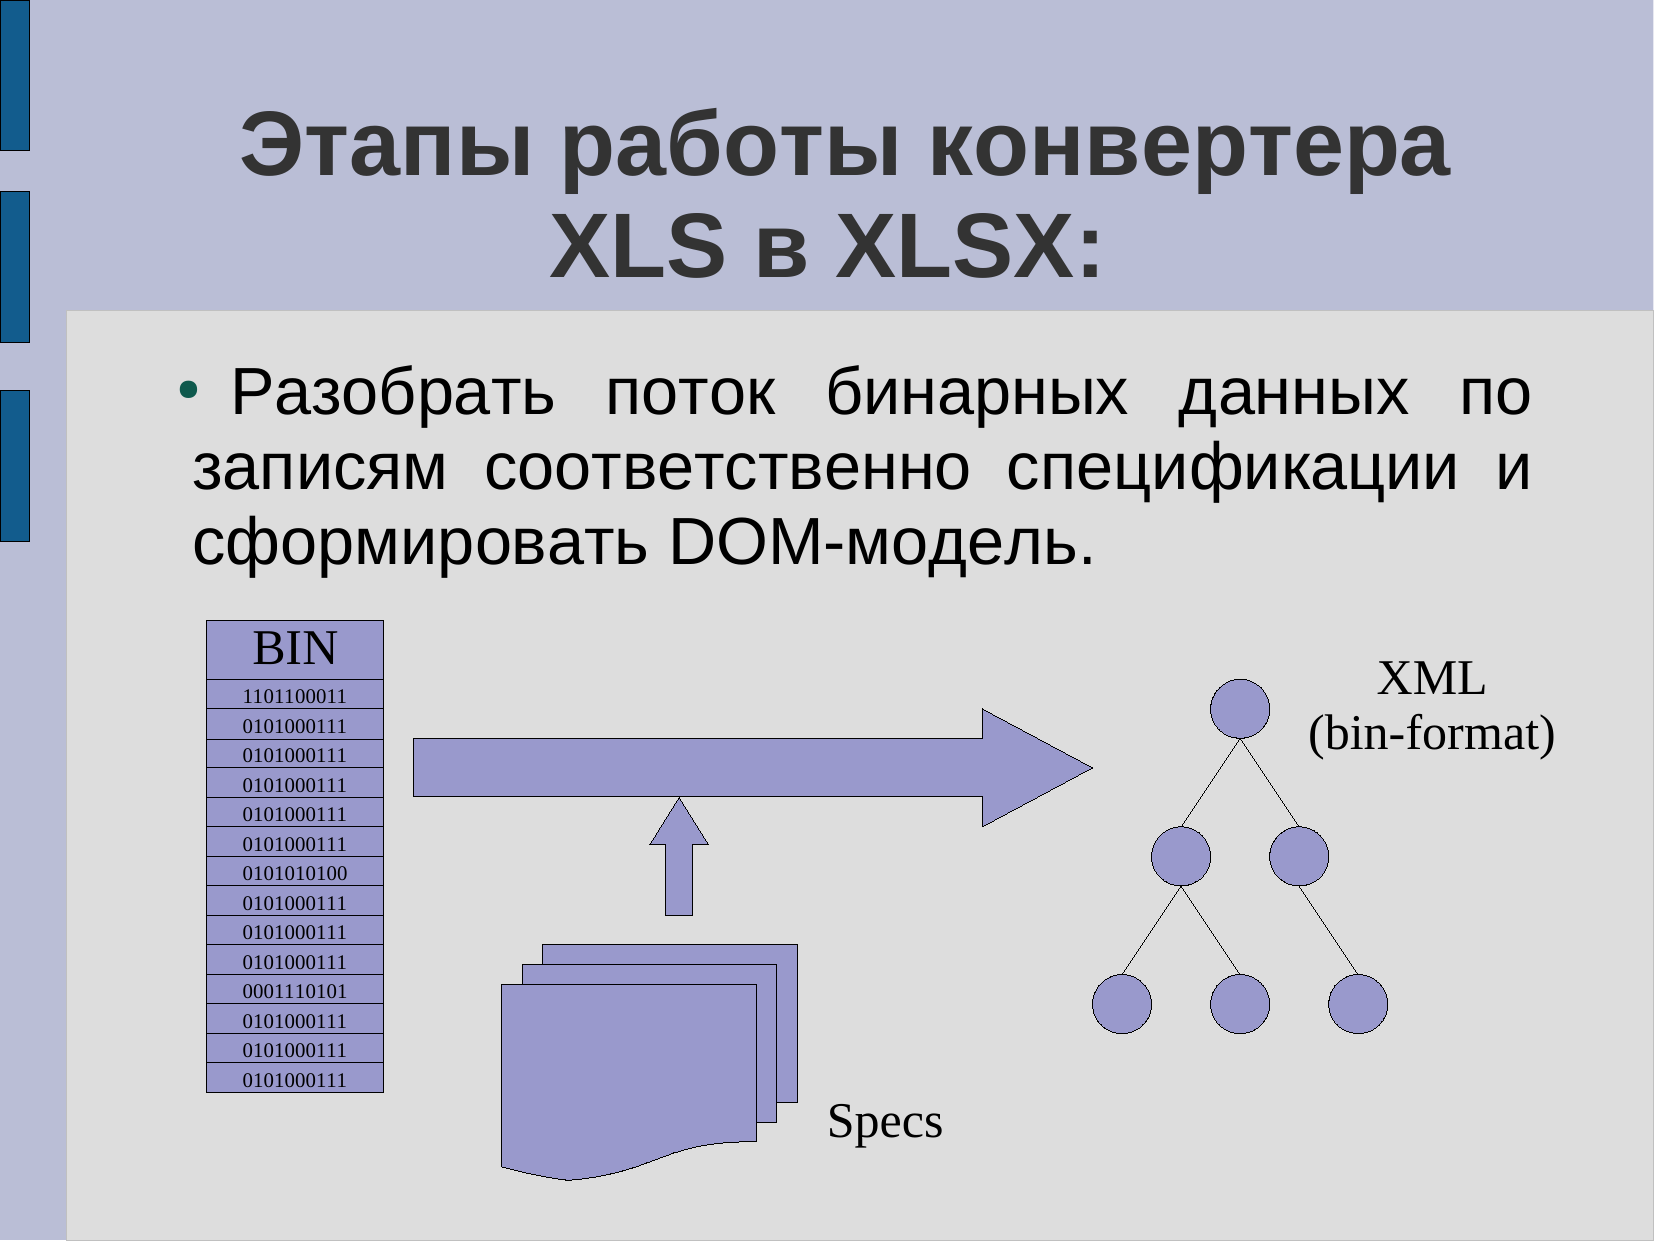

# Этапы работы конвертера XLS в XLSX:
Разобрать поток бинарных данных по записям соответственно спецификации и сформировать DOM-модель.
BIN
XML
(bin-format)
1101100011
0101000111
0101000111
0101000111
0101000111
0101000111
0101010100
0101000111
0101000111
0101000111
0001110101
0101000111
0101000111
0101000111
Specs